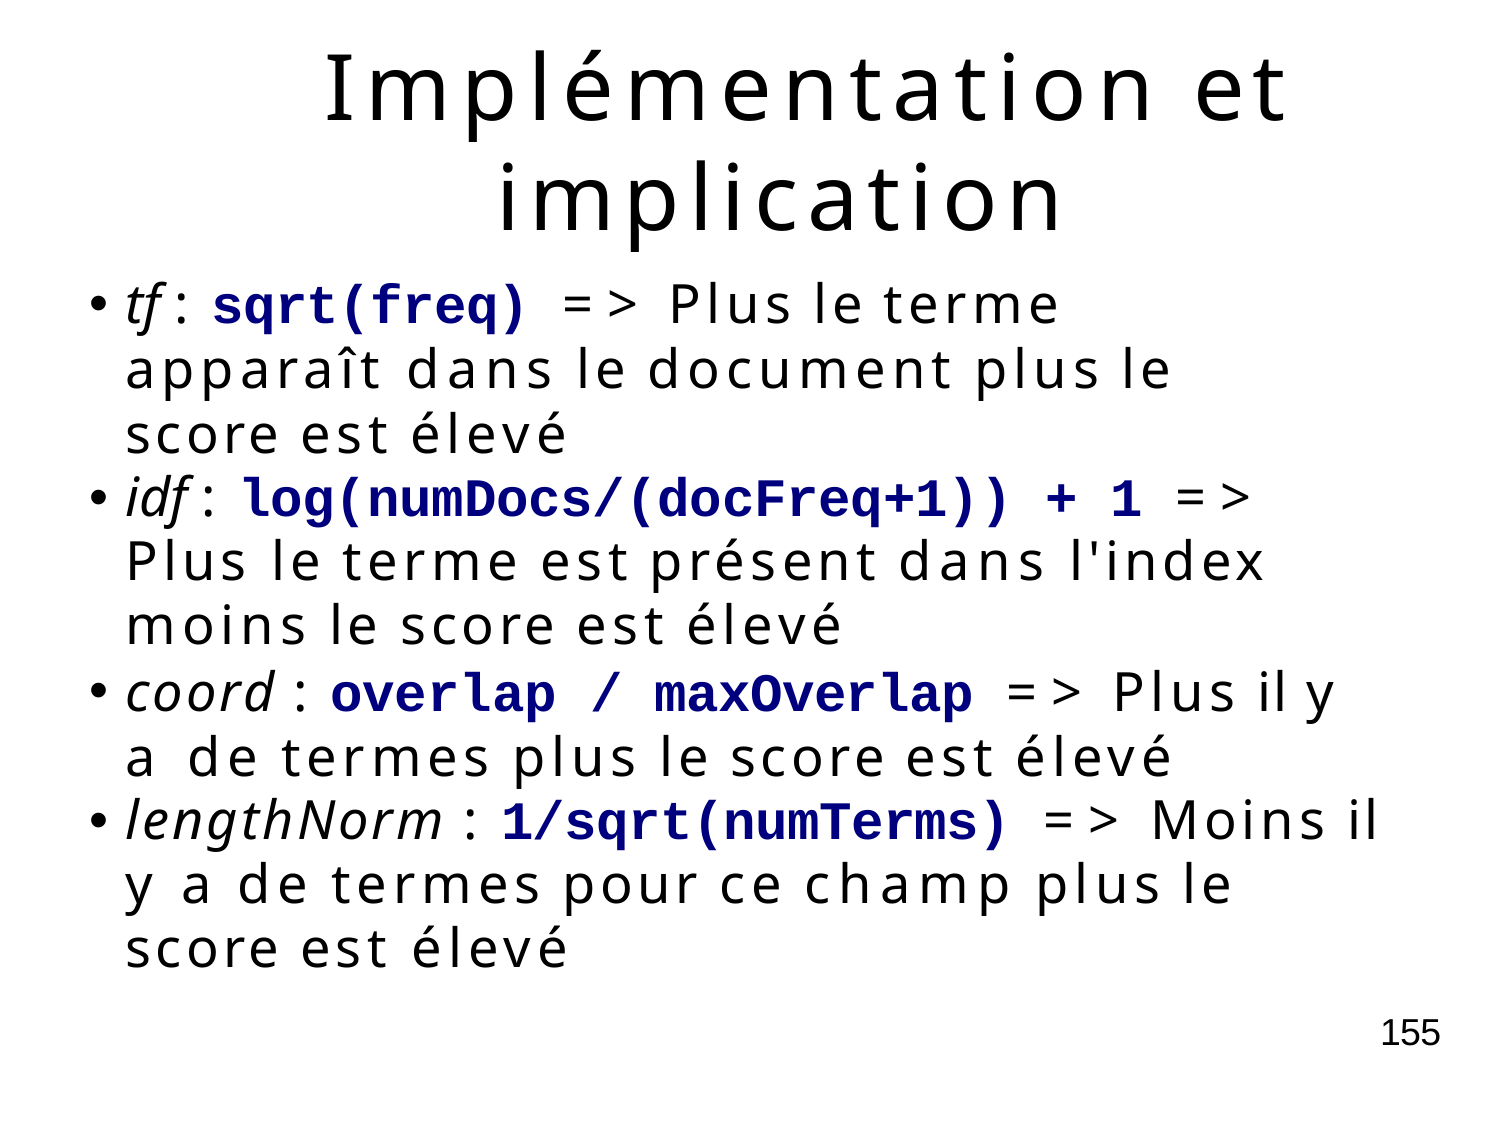

# Implémentation et implication
tf : sqrt(freq) => Plus le terme apparaît dans le document plus le score est élevé
idf : log(numDocs/(docFreq+1)) + 1 => Plus le terme est présent dans l'index moins le score est élevé
coord : overlap / maxOverlap => Plus il y a de termes plus le score est élevé
lengthNorm : 1/sqrt(numTerms) => Moins il y a de termes pour ce champ plus le score est élevé
155